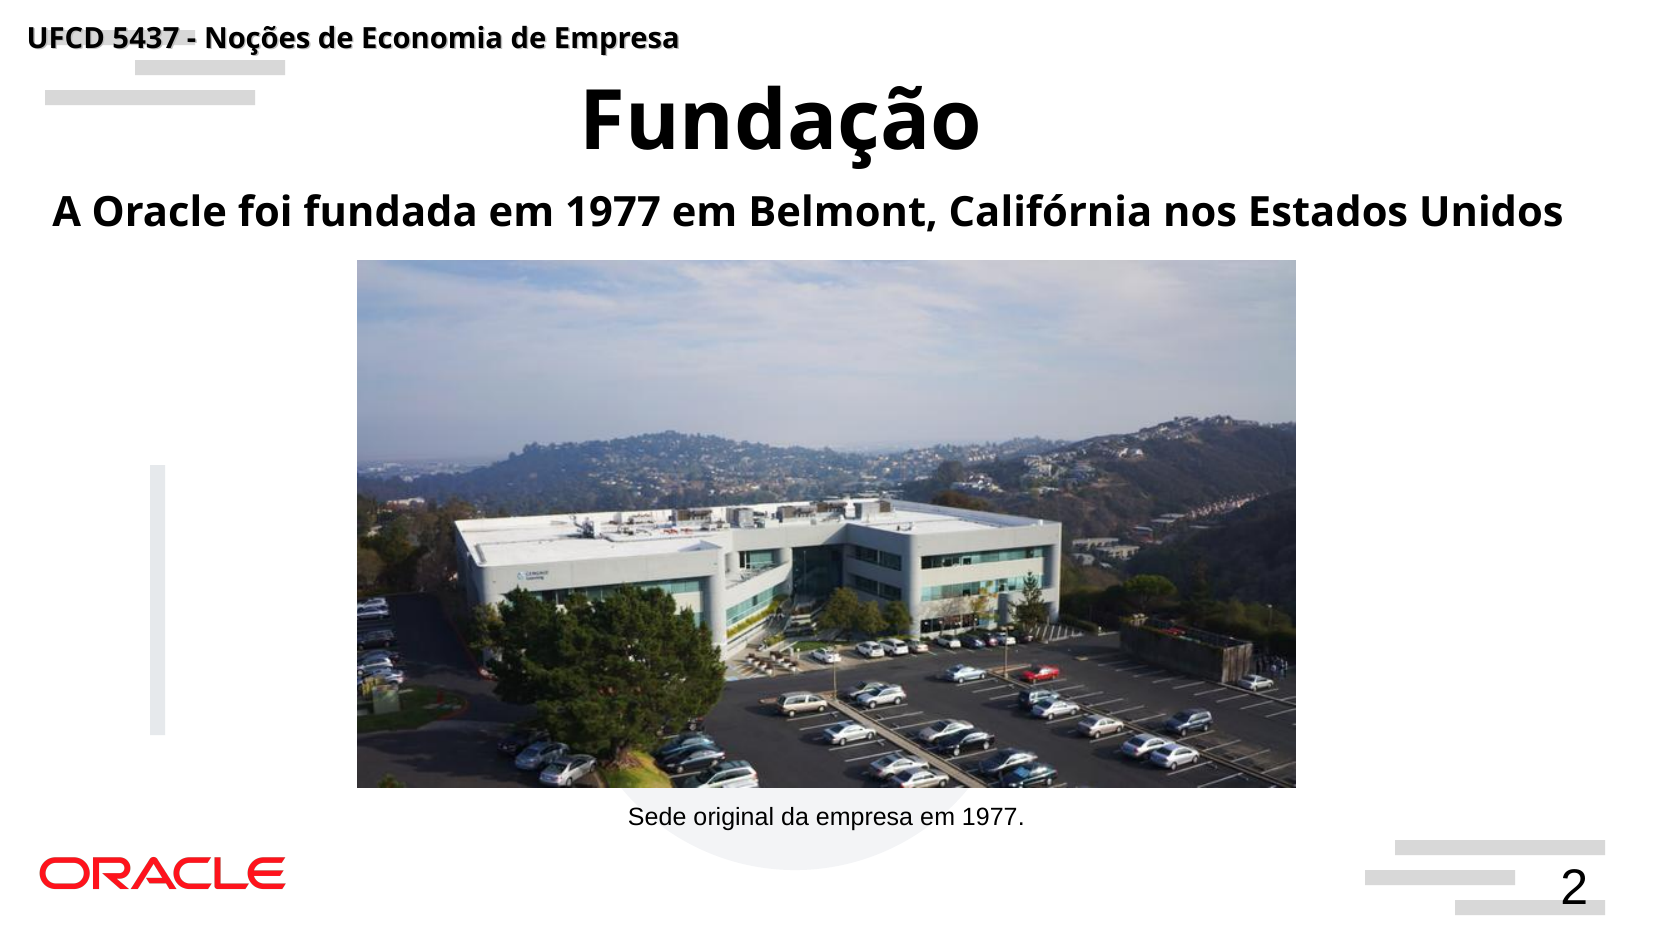

Fundação
A Oracle foi fundada em 1977 em Belmont, Califórnia nos Estados Unidos
Sede original da empresa em 1977.